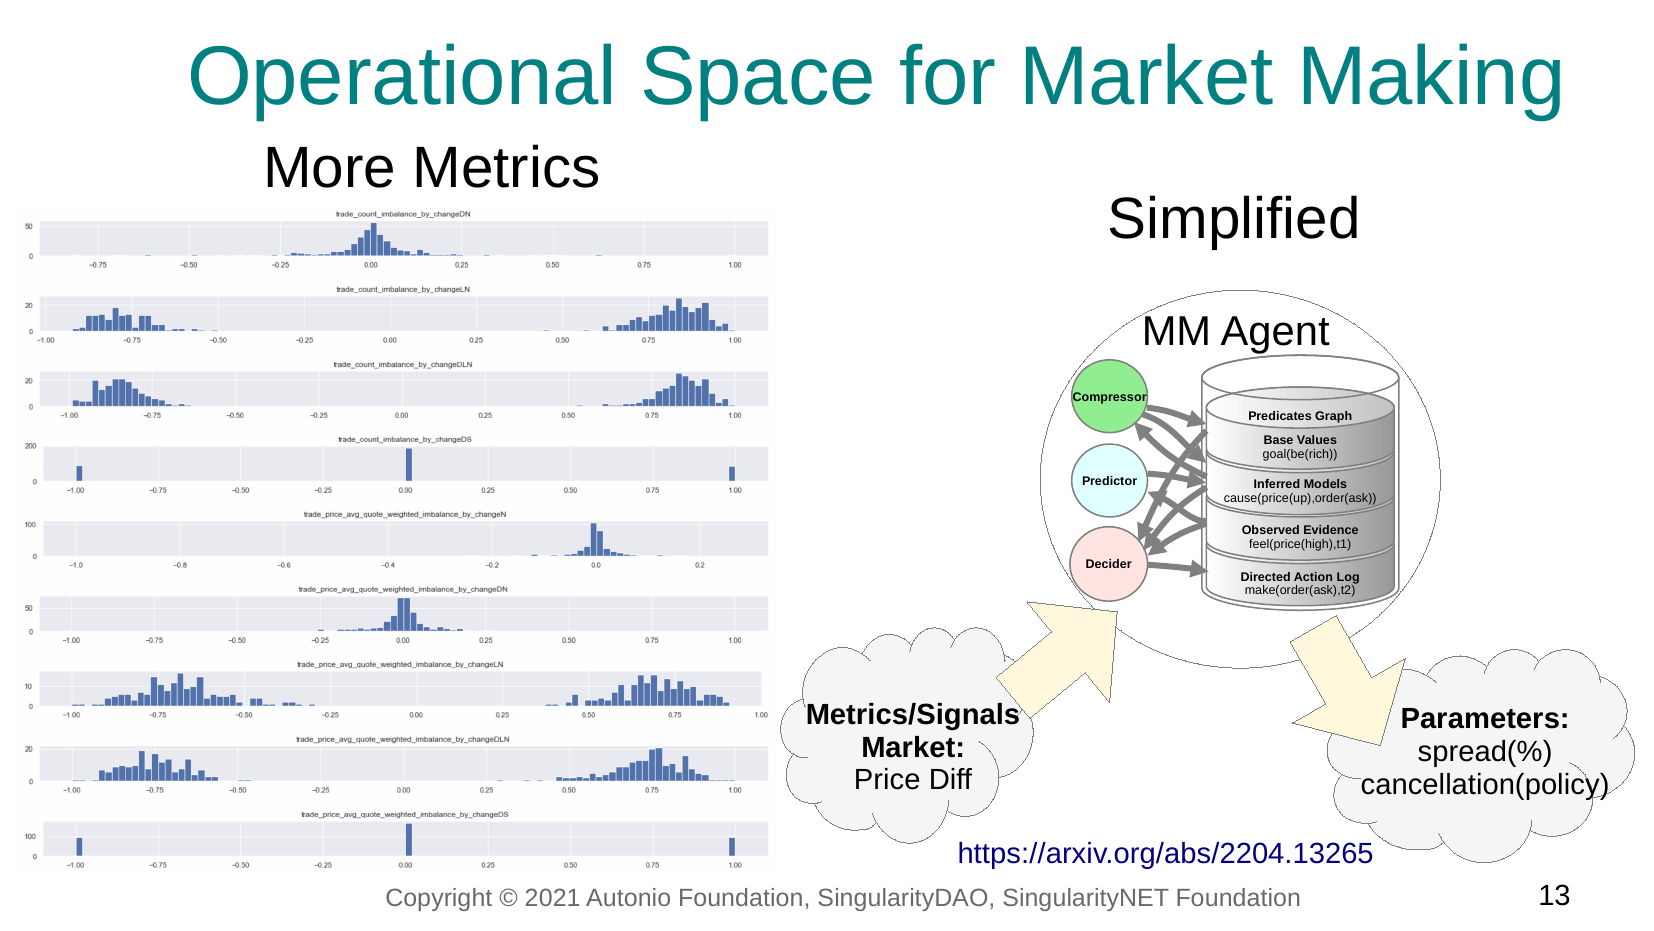

Operational Space for Market Making
More Metrics
Simplified
MM Agent
Predicates Graph
Compressor
Base Values
goal(be(rich))
Inferred Models
cause(price(up),order(ask))
Observed Evidence
feel(price(high),t1)
Directed Action Log
make(order(ask),t2)
Predictor
Decider
Metrics/Signals
Market:
Price Diff
Parameters:
spread(%)
cancellation(policy)
https://arxiv.org/abs/2204.13265
Copyright © 2021 Autonio Foundation, SingularityDAO, SingularityNET Foundation
13